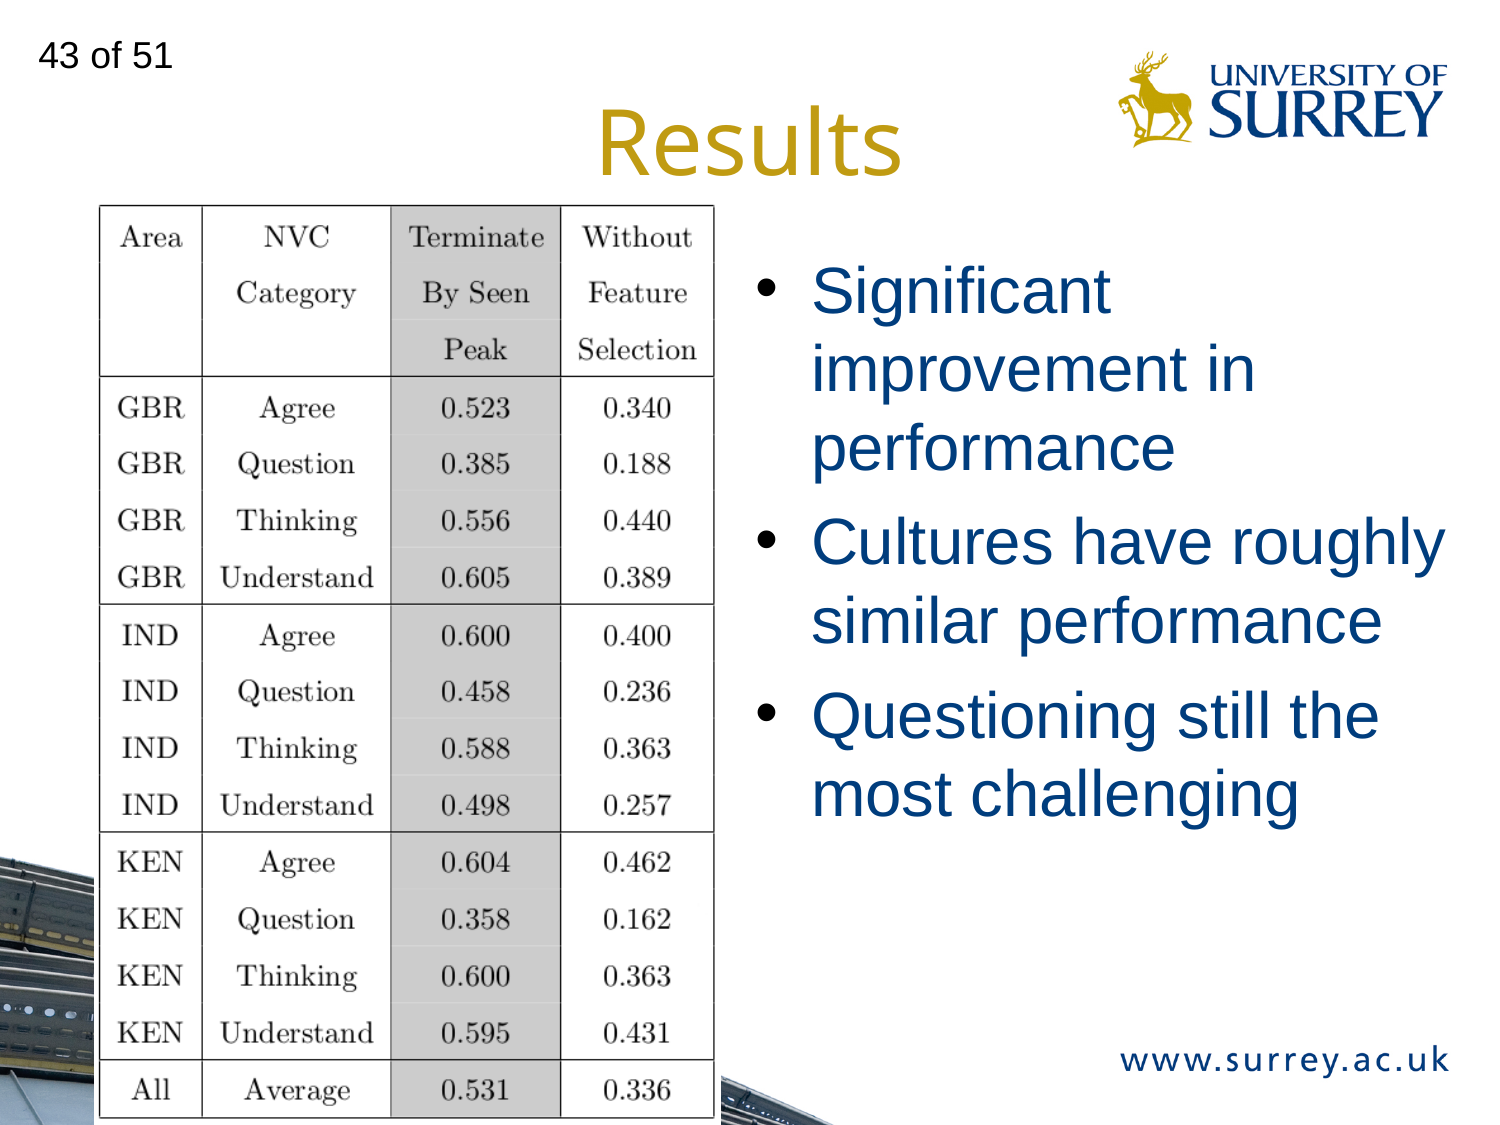

# Results
Significant improvement in performance
Cultures have roughly similar performance
Questioning still the most challenging